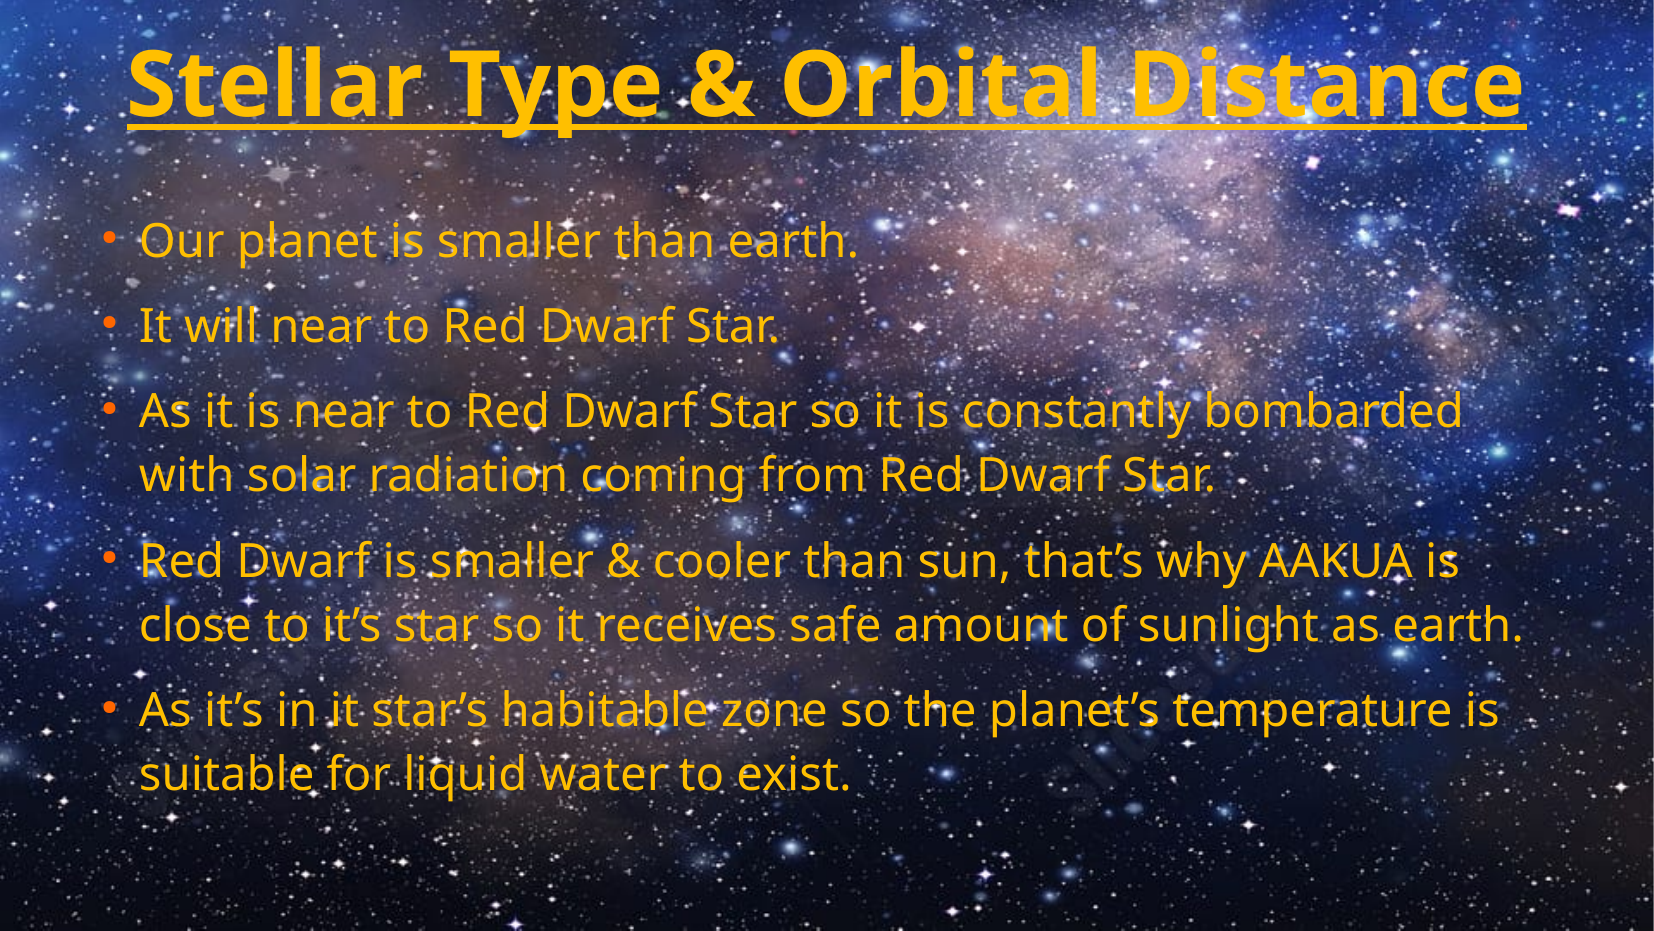

# Stellar Type & Orbital Distance
Our planet is smaller than earth.
It will near to Red Dwarf Star.
As it is near to Red Dwarf Star so it is constantly bombarded with solar radiation coming from Red Dwarf Star.
Red Dwarf is smaller & cooler than sun, that’s why AAKUA is close to it’s star so it receives safe amount of sunlight as earth.
As it’s in it star’s habitable zone so the planet’s temperature is suitable for liquid water to exist.